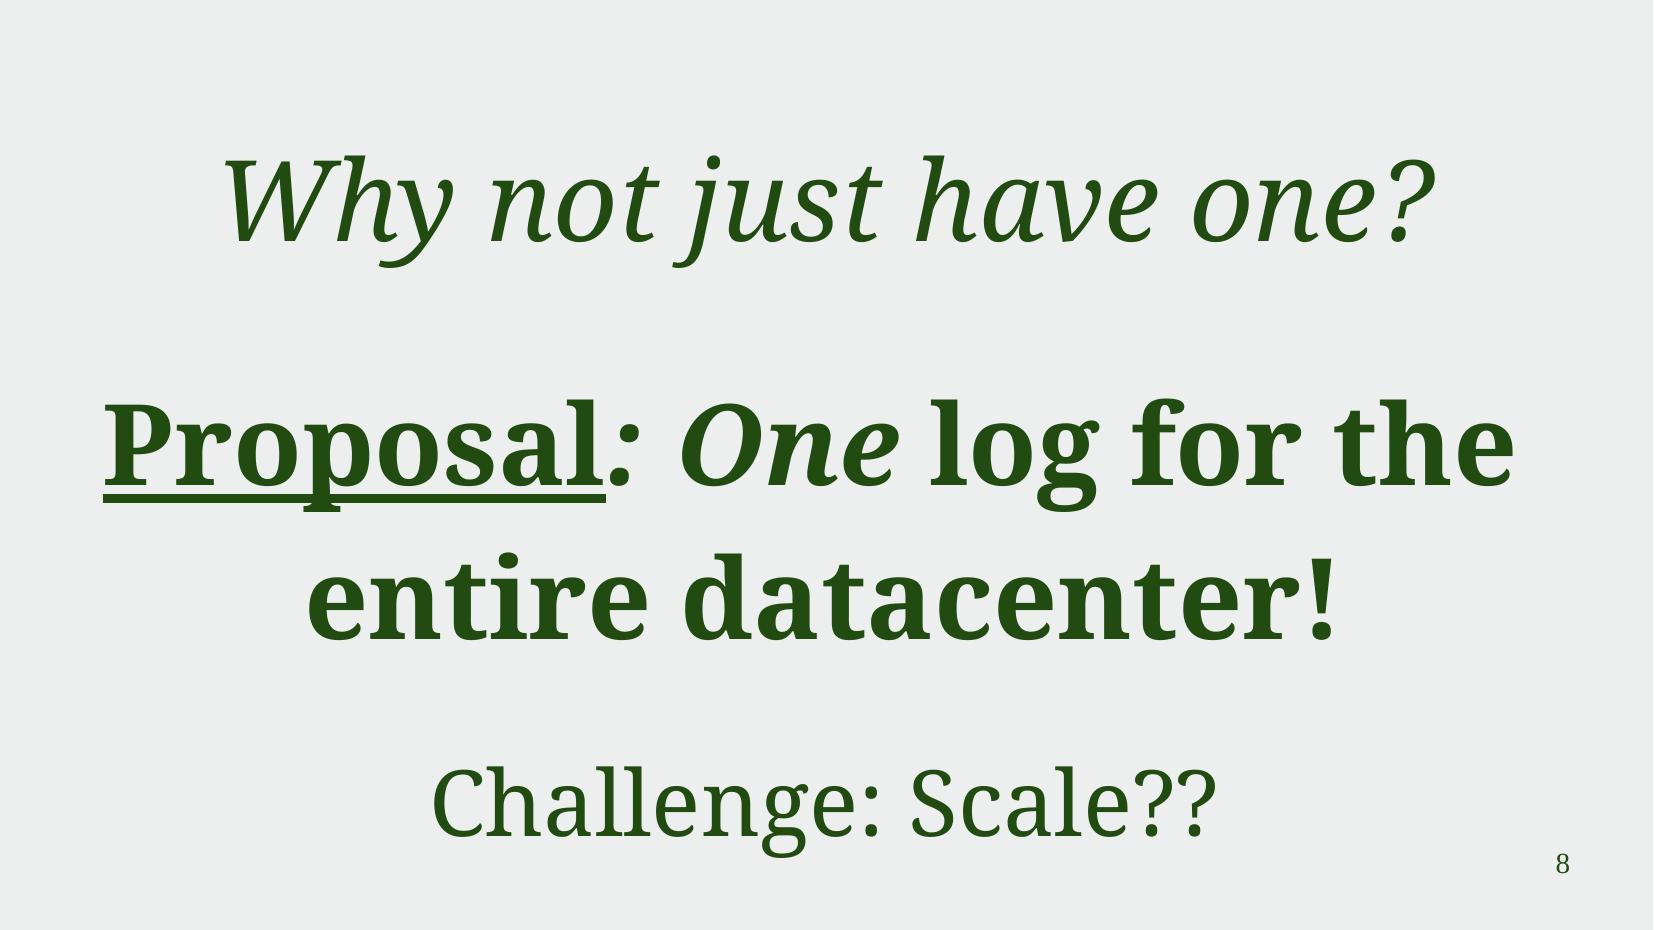

# Why not just have one?
Proposal: One log for the
entire datacenter!
Challenge: Scale??
8